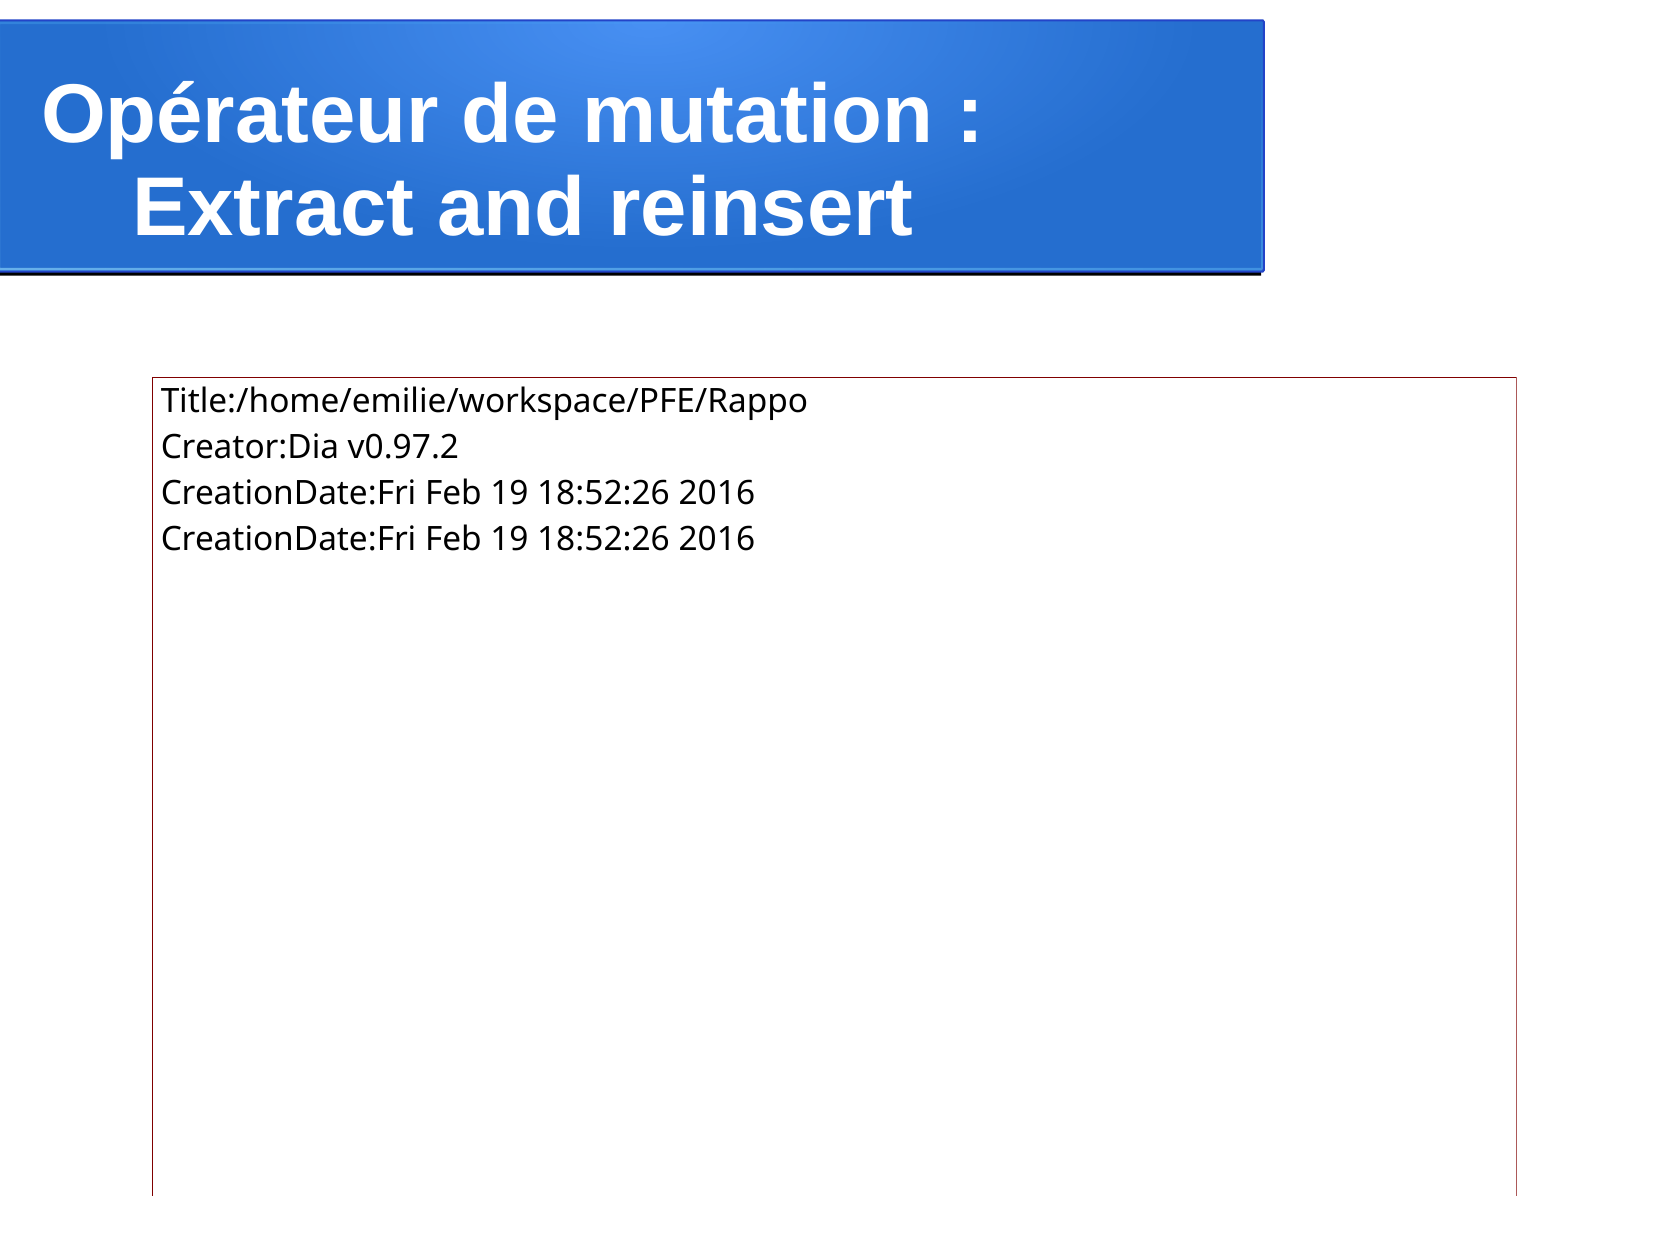

Opérateur de mutation :
Extract and reinsert